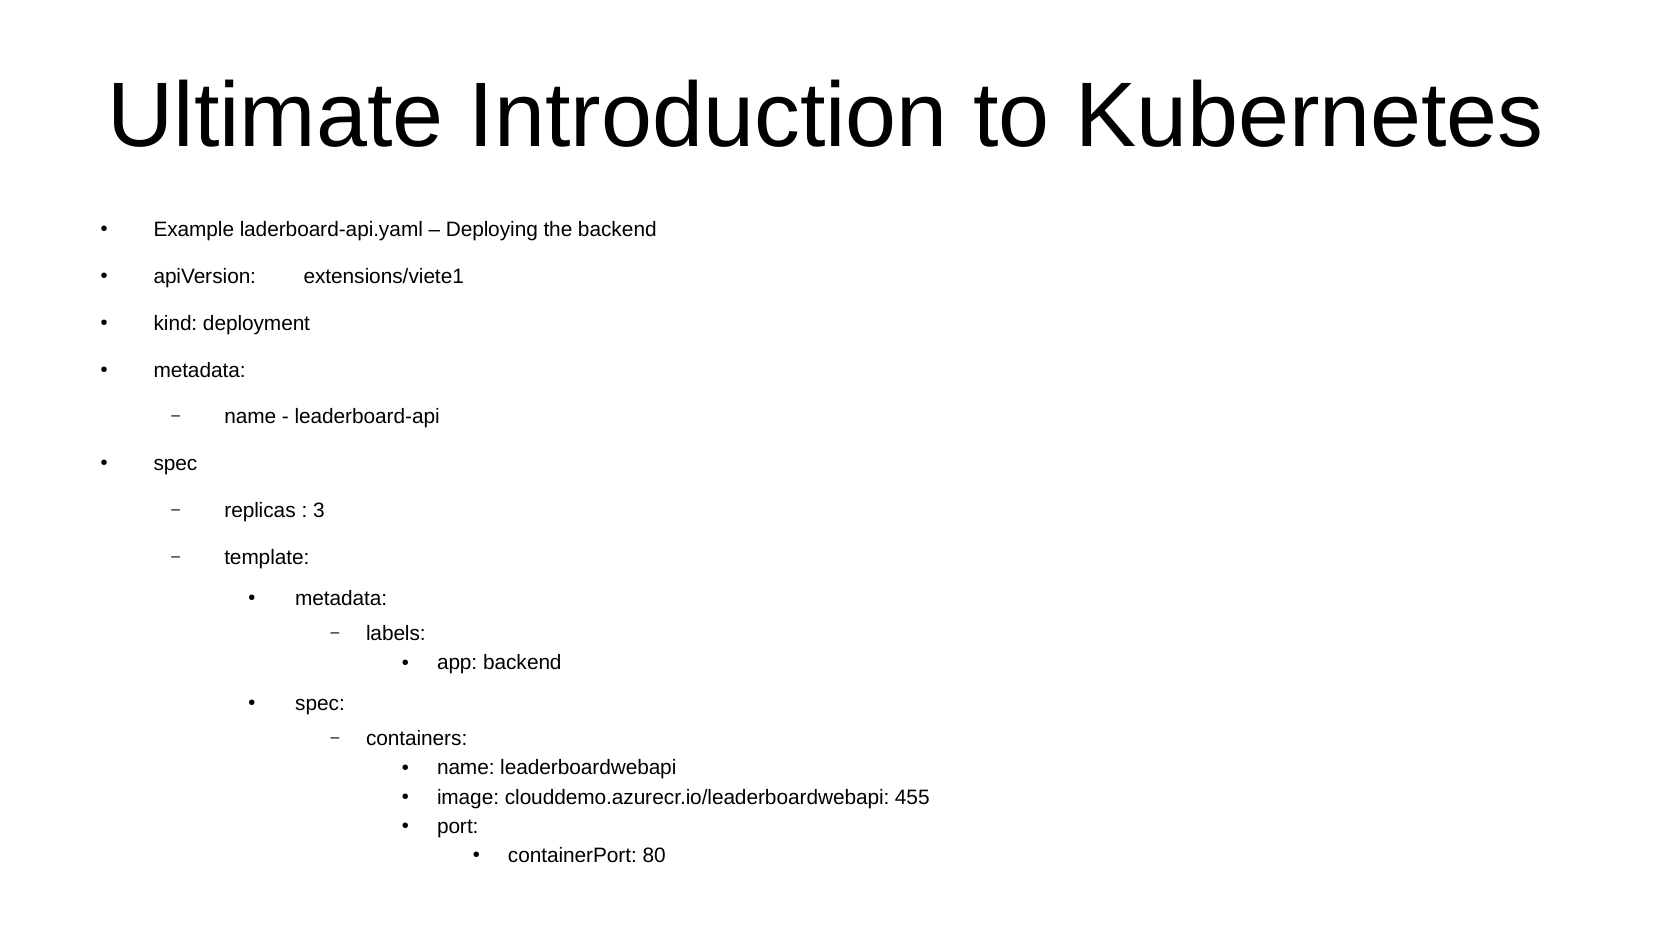

# Ultimate Introduction to Kubernetes
Example laderboard-api.yaml – Deploying the backend
apiVersion:	extensions/viete1
kind: deployment
metadata:
name - leaderboard-api
spec
replicas : 3
template:
metadata:
labels:
app: backend
spec:
containers:
name: leaderboardwebapi
image: clouddemo.azurecr.io/leaderboardwebapi: 455
port:
containerPort: 80